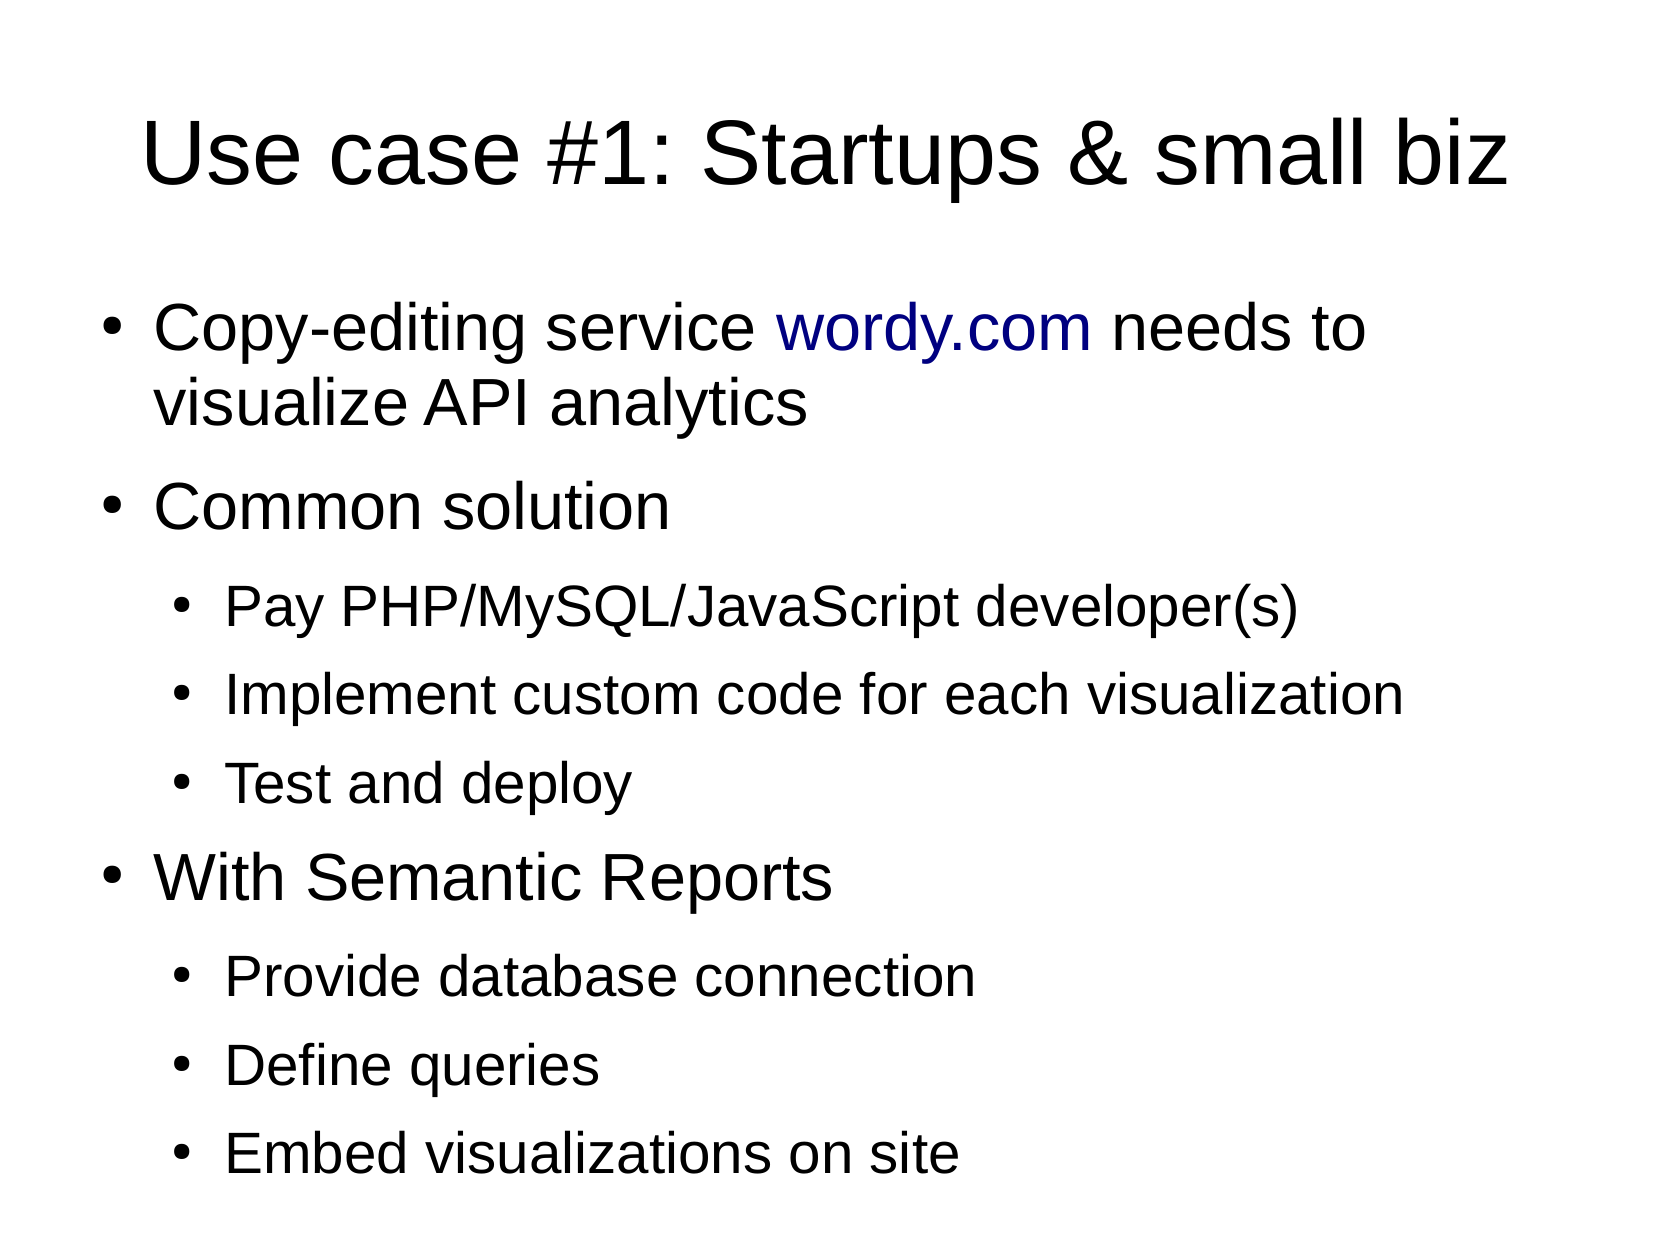

# Use case #1: Startups & small biz
Copy-editing service wordy.com needs to visualize API analytics
Common solution
Pay PHP/MySQL/JavaScript developer(s)
Implement custom code for each visualization
Test and deploy
With Semantic Reports
Provide database connection
Define queries
Embed visualizations on site